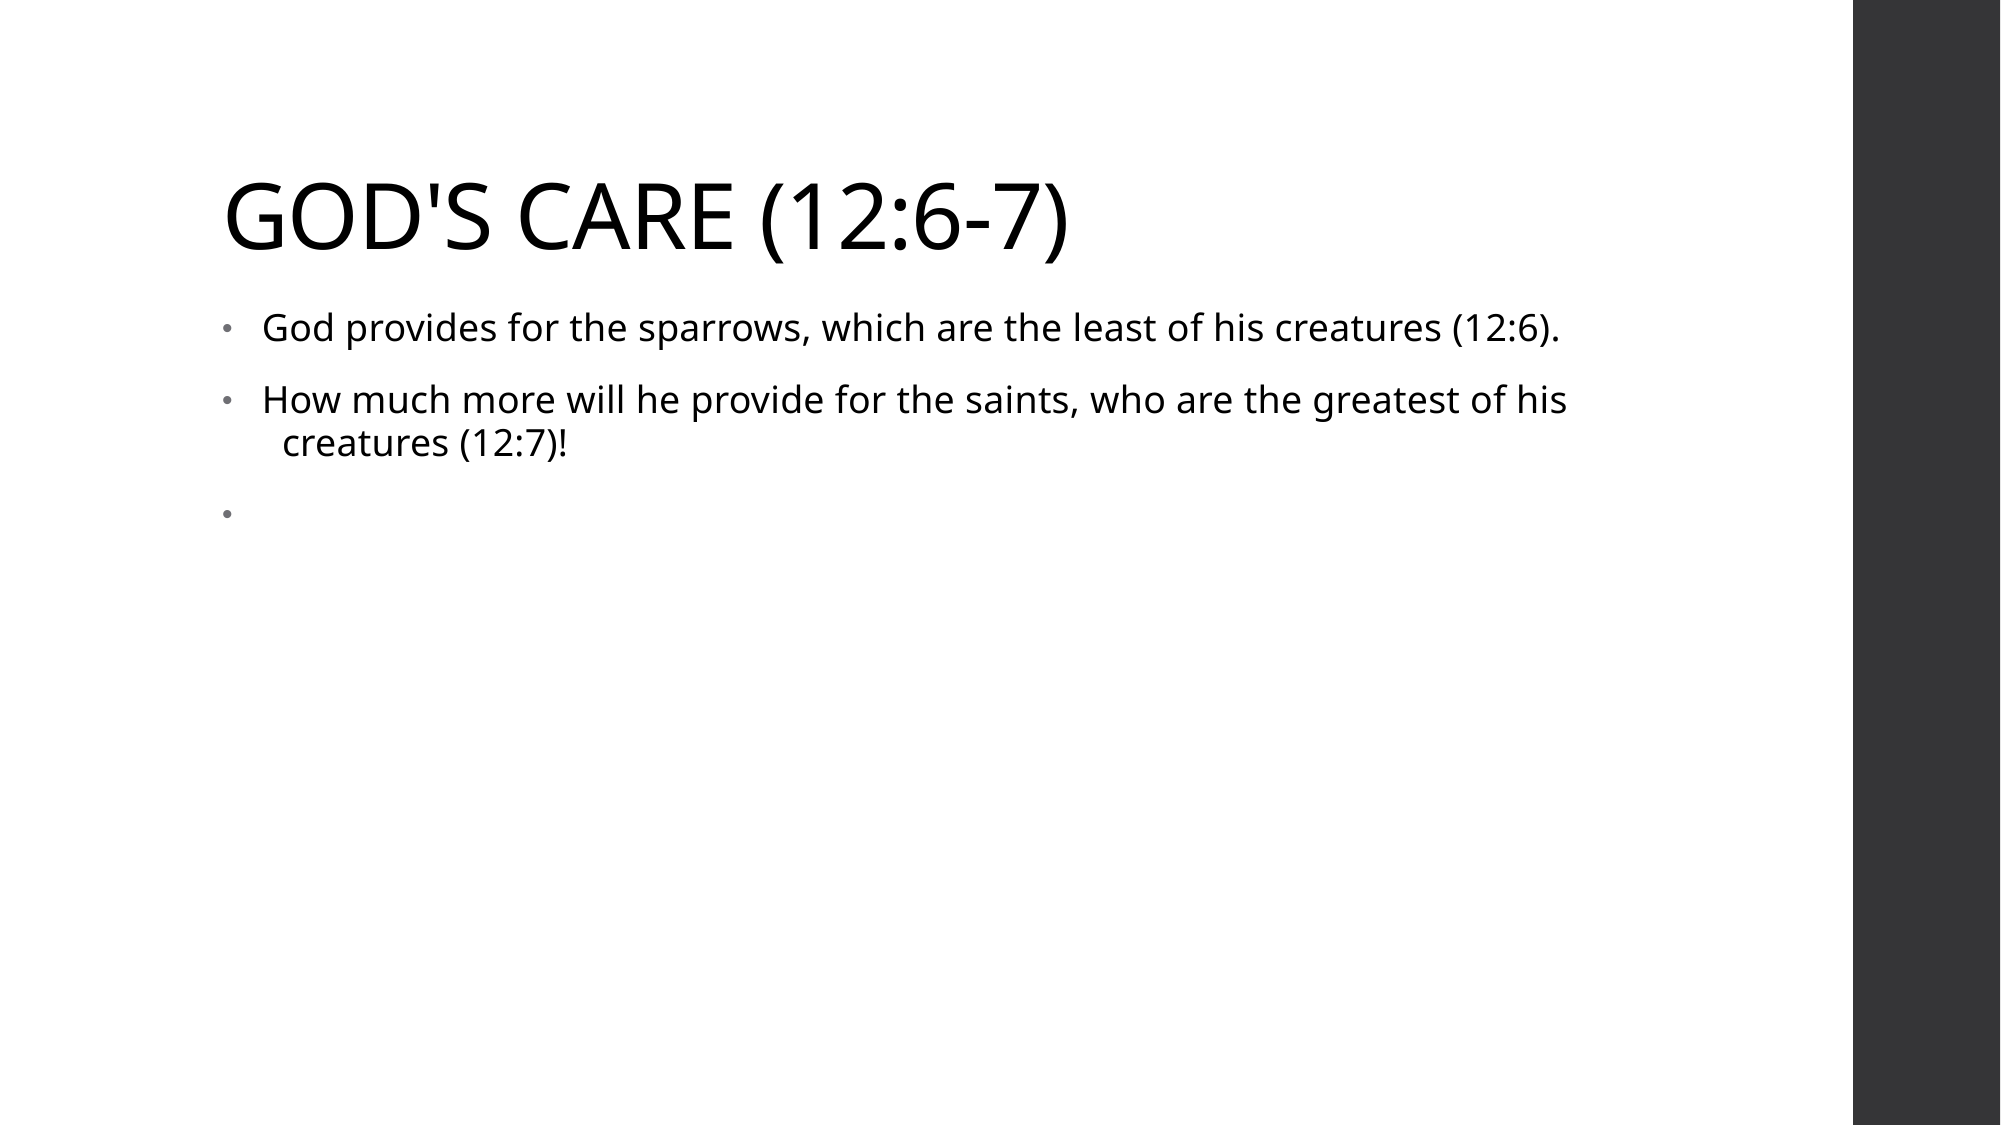

# GOD'S CARE (12:6-7)
 God provides for the sparrows, which are the least of his creatures (12:6).
 How much more will he provide for the saints, who are the greatest of his creatures (12:7)!